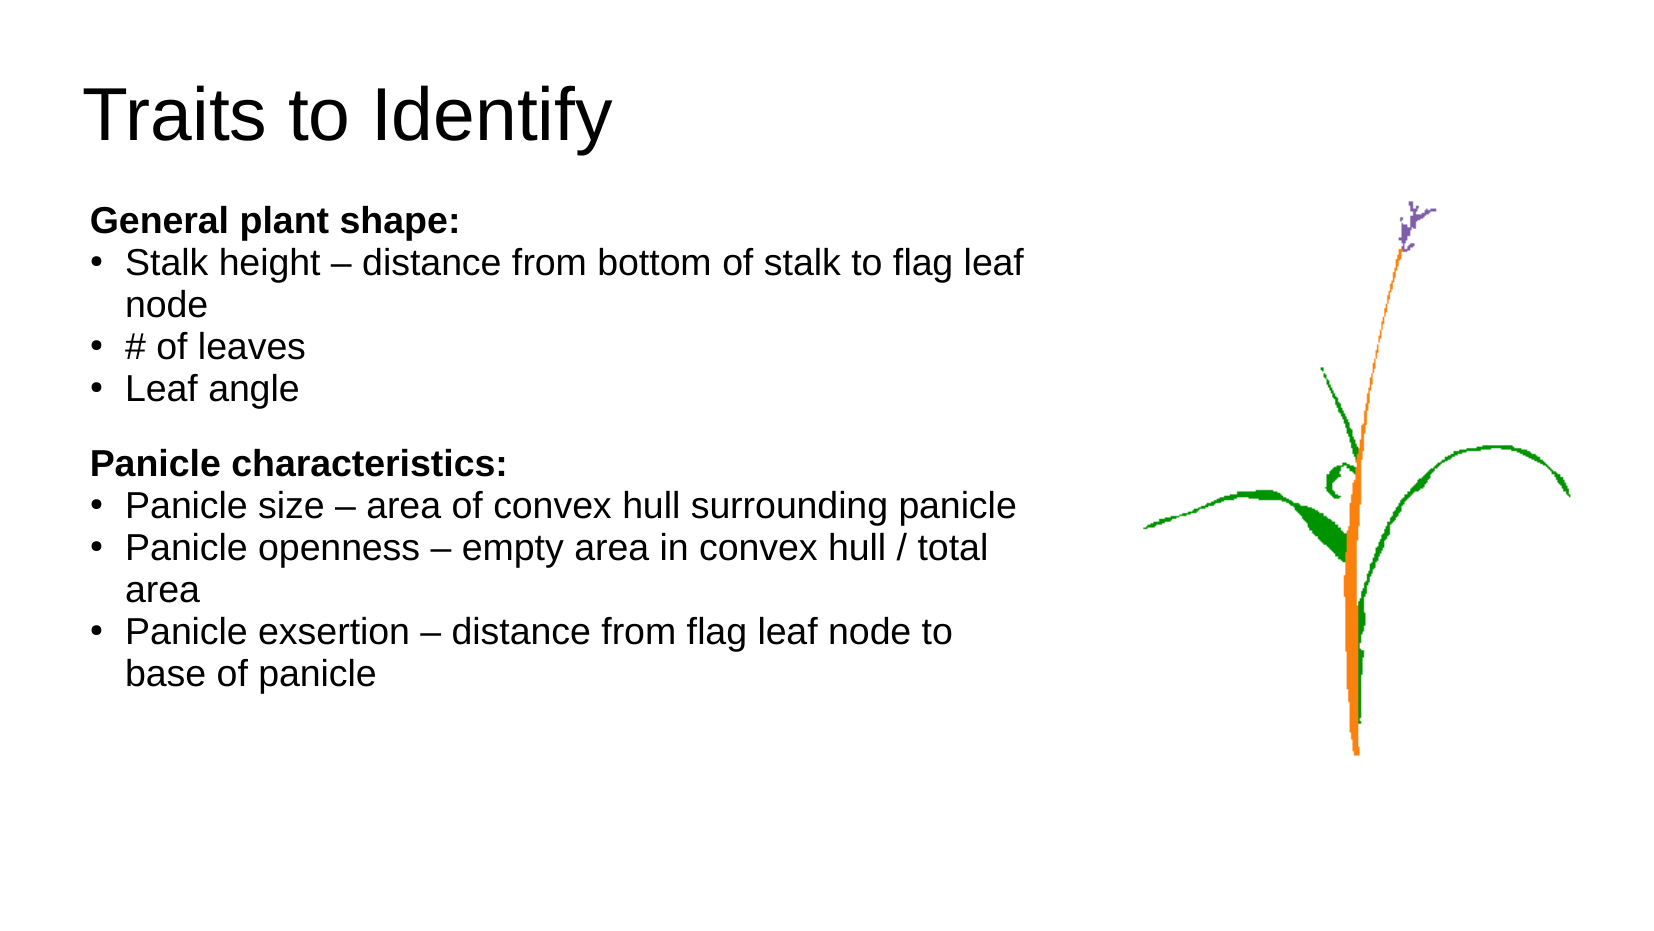

# Traits to Identify
General plant shape:
Stalk height – distance from bottom of stalk to flag leaf node
# of leaves
Leaf angle
Panicle characteristics:
Panicle size – area of convex hull surrounding panicle
Panicle openness – empty area in convex hull / total area
Panicle exsertion – distance from flag leaf node to base of panicle